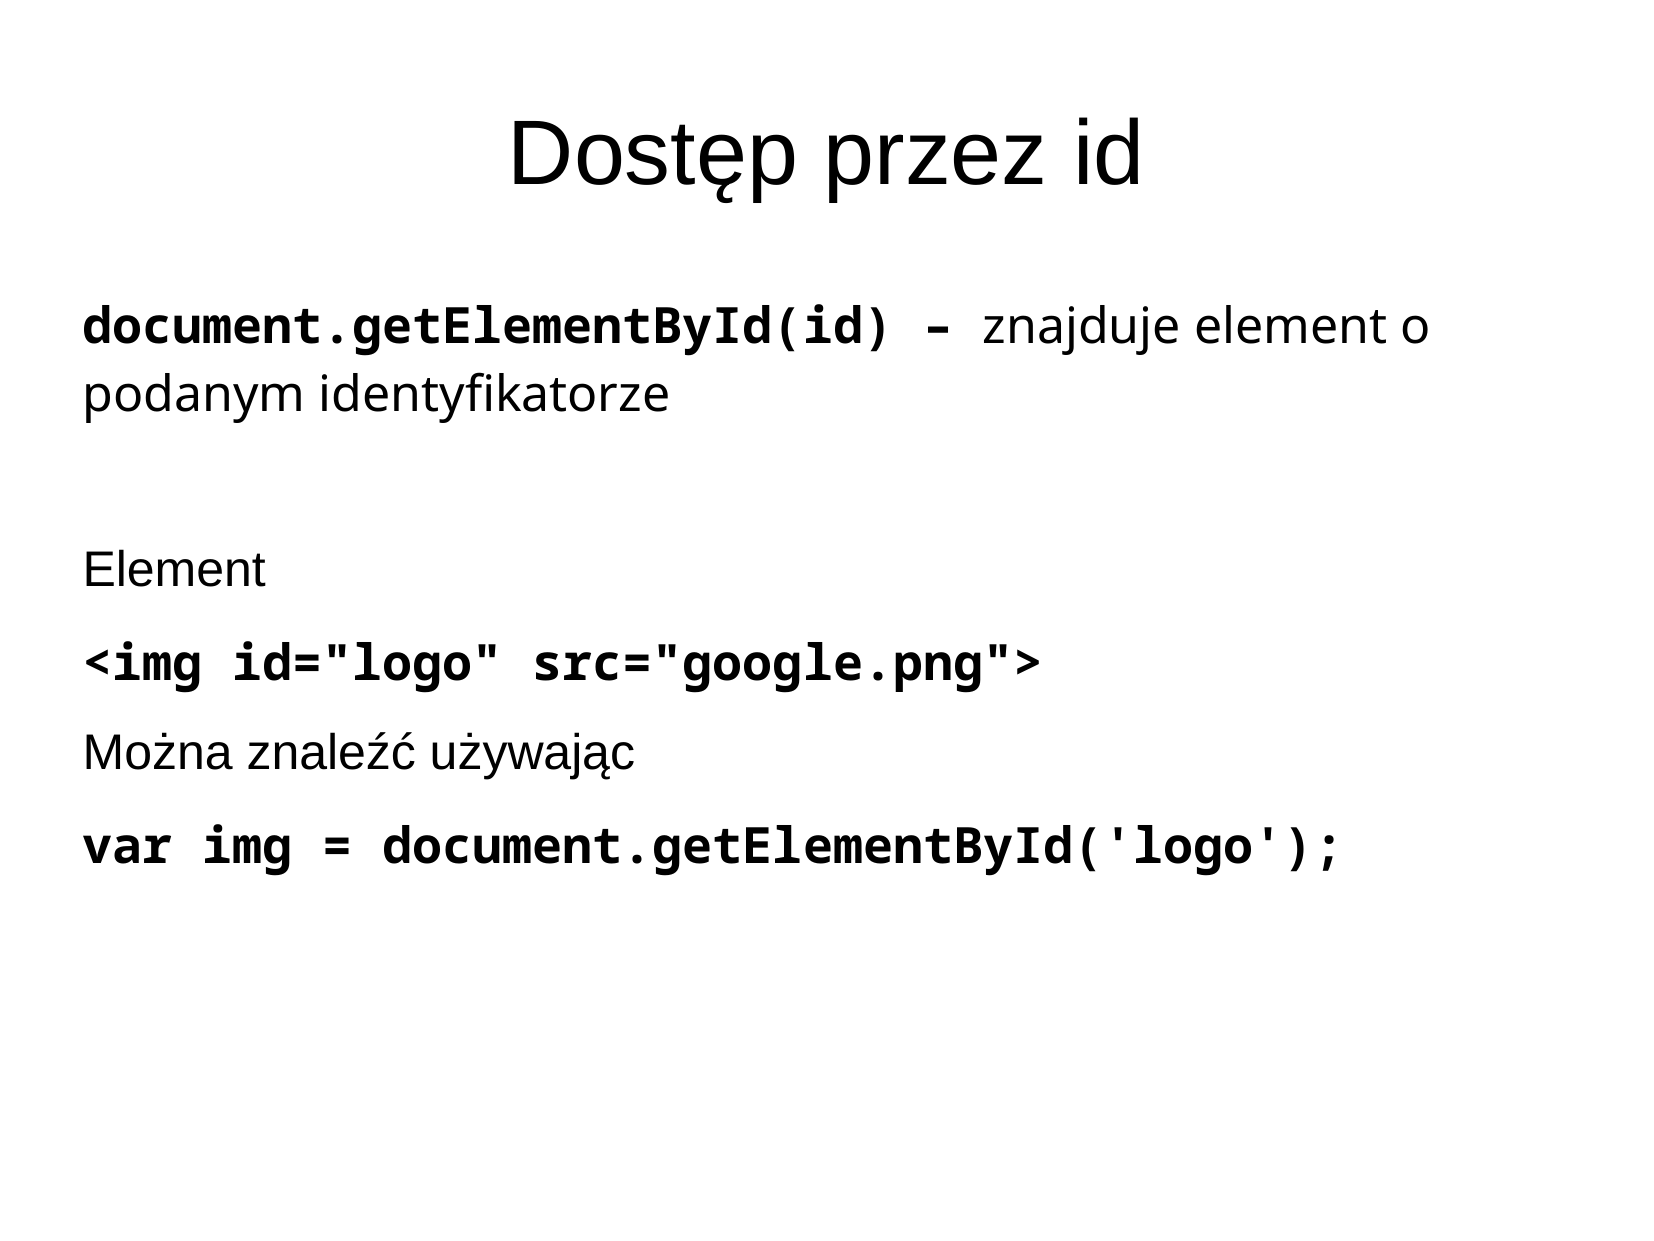

# Dostęp przez id
document.getElementById(id) – znajduje element o podanym identyfikatorze
Element
<img id="logo" src="google.png">
Można znaleźć używając
var img = document.getElementById('logo');